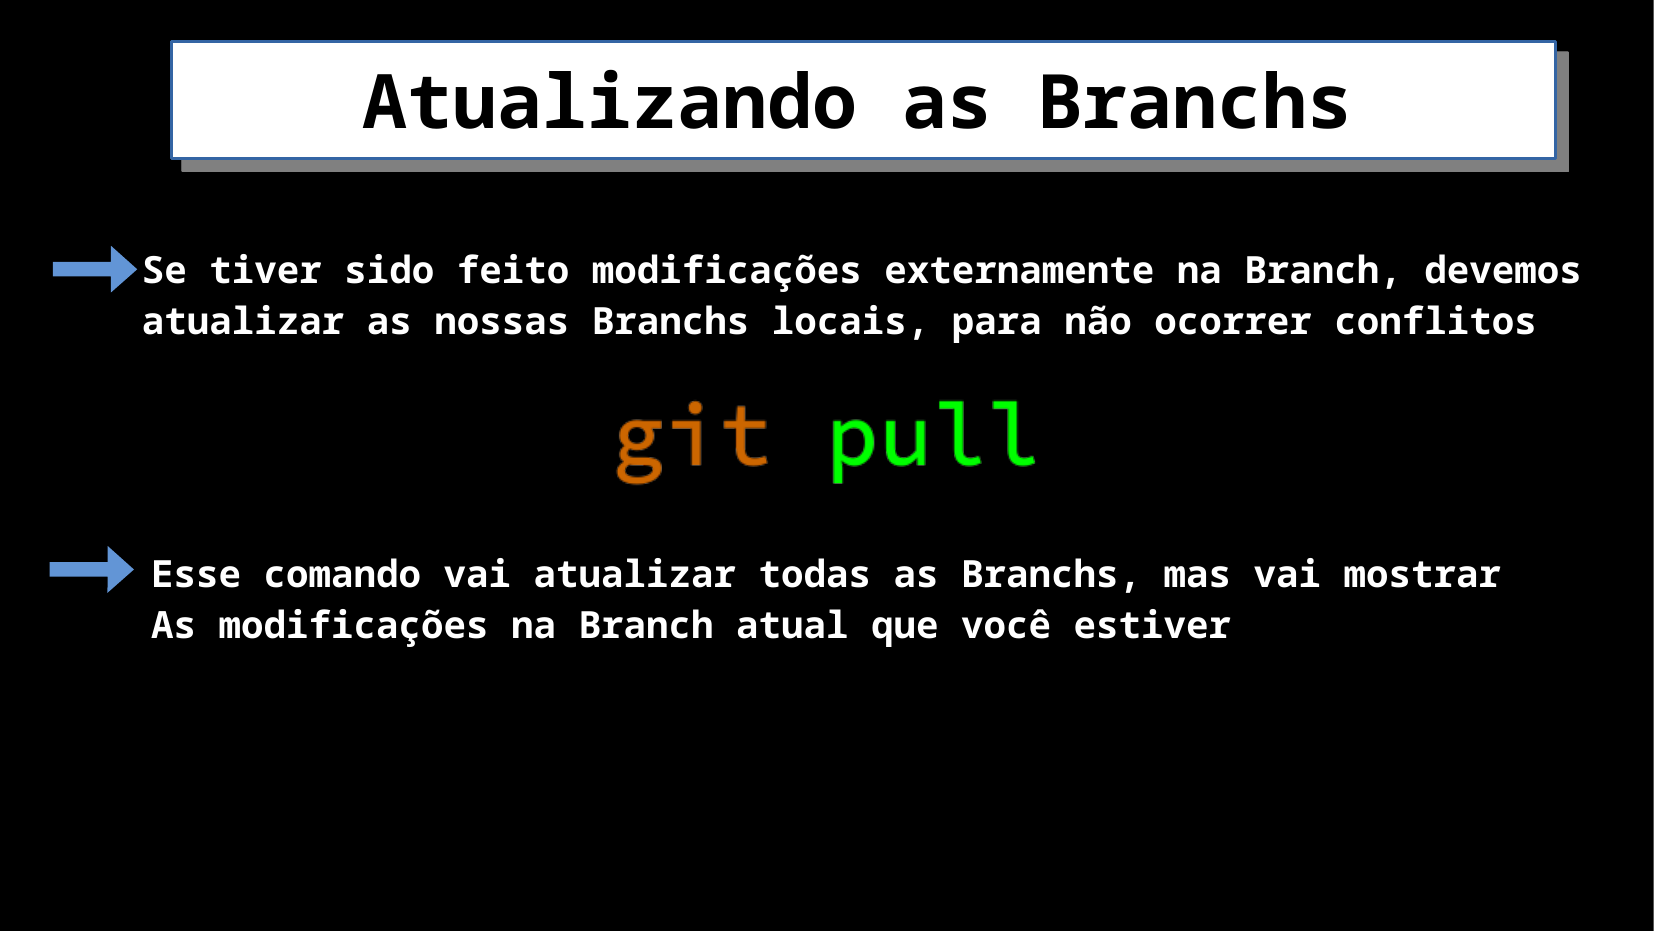

Atualizando as Branchs
Se tiver sido feito modificações externamente na Branch, devemos
atualizar as nossas Branchs locais, para não ocorrer conflitos
Esse comando vai atualizar todas as Branchs, mas vai mostrar
As modificações na Branch atual que você estiver